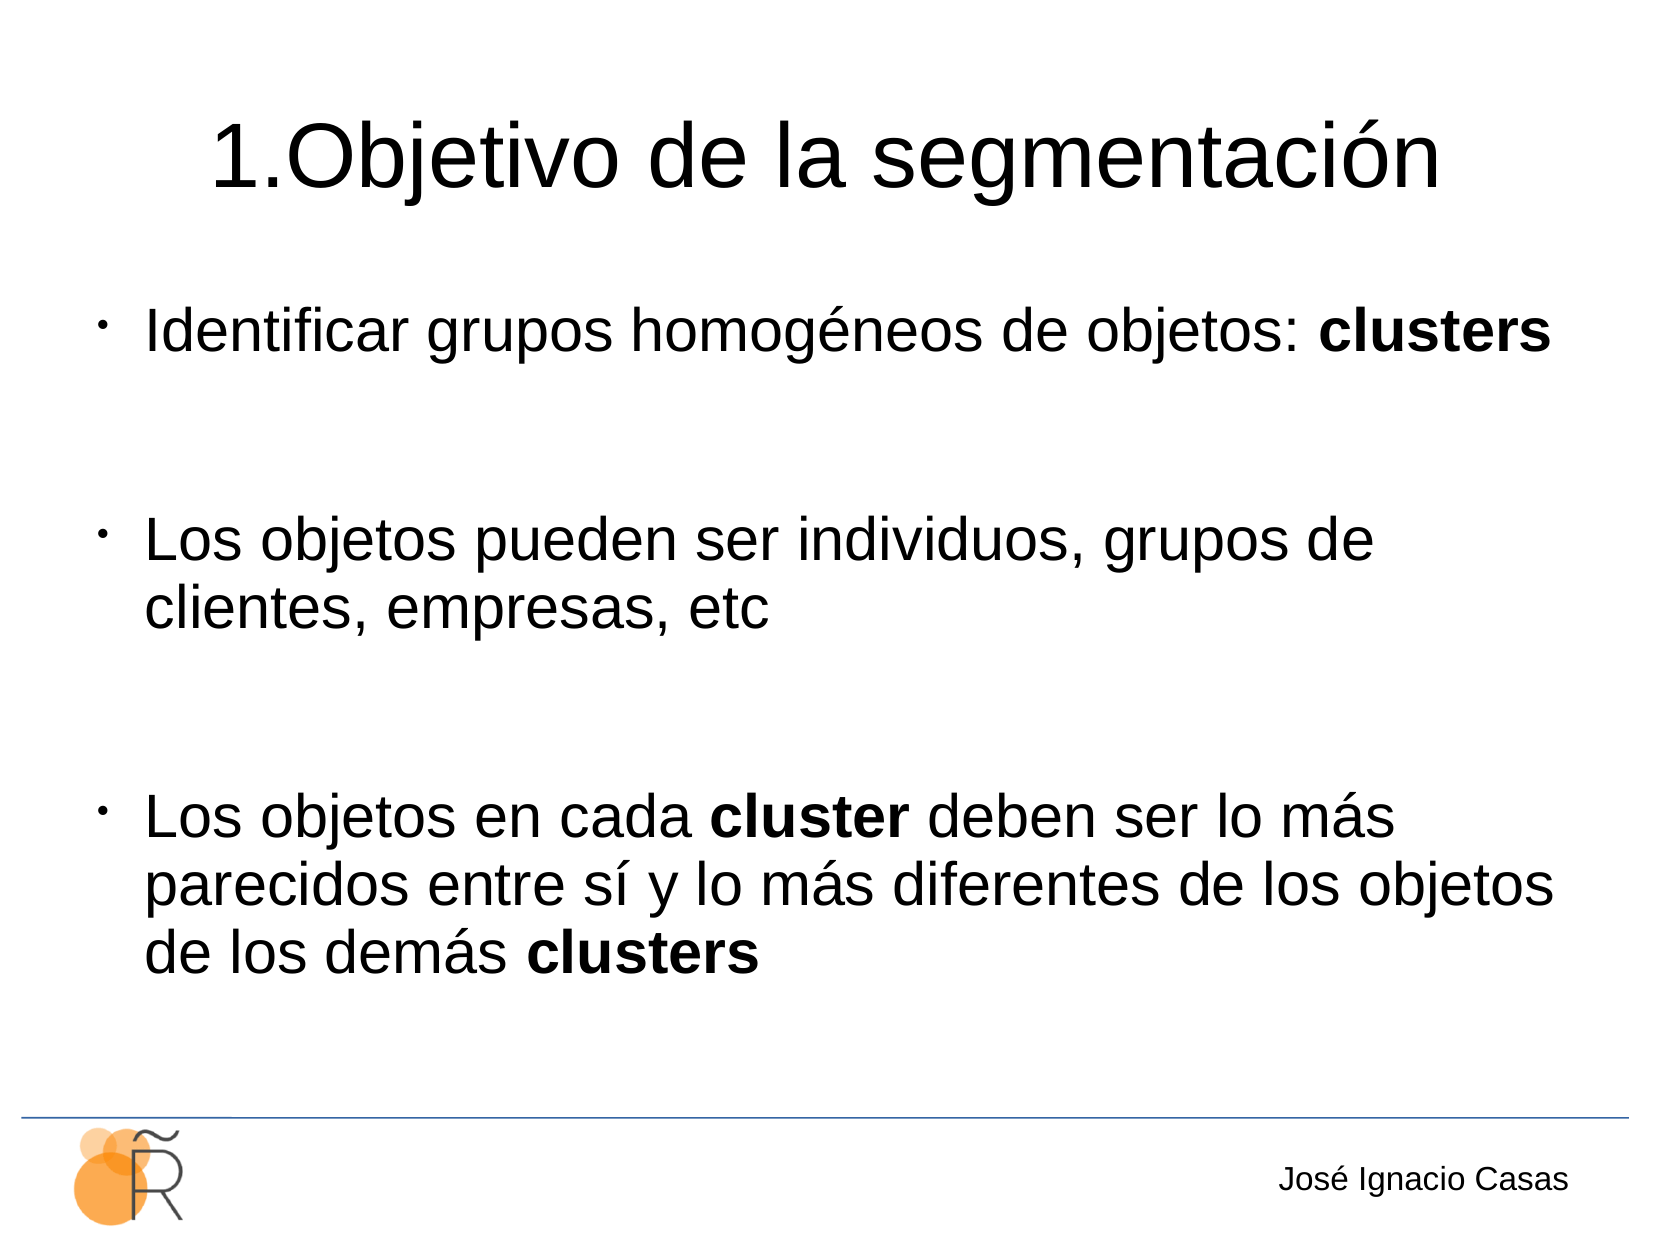

# 1.Objetivo de la segmentación
Identificar grupos homogéneos de objetos: clusters
Los objetos pueden ser individuos, grupos de clientes, empresas, etc
Los objetos en cada cluster deben ser lo más parecidos entre sí y lo más diferentes de los objetos de los demás clusters